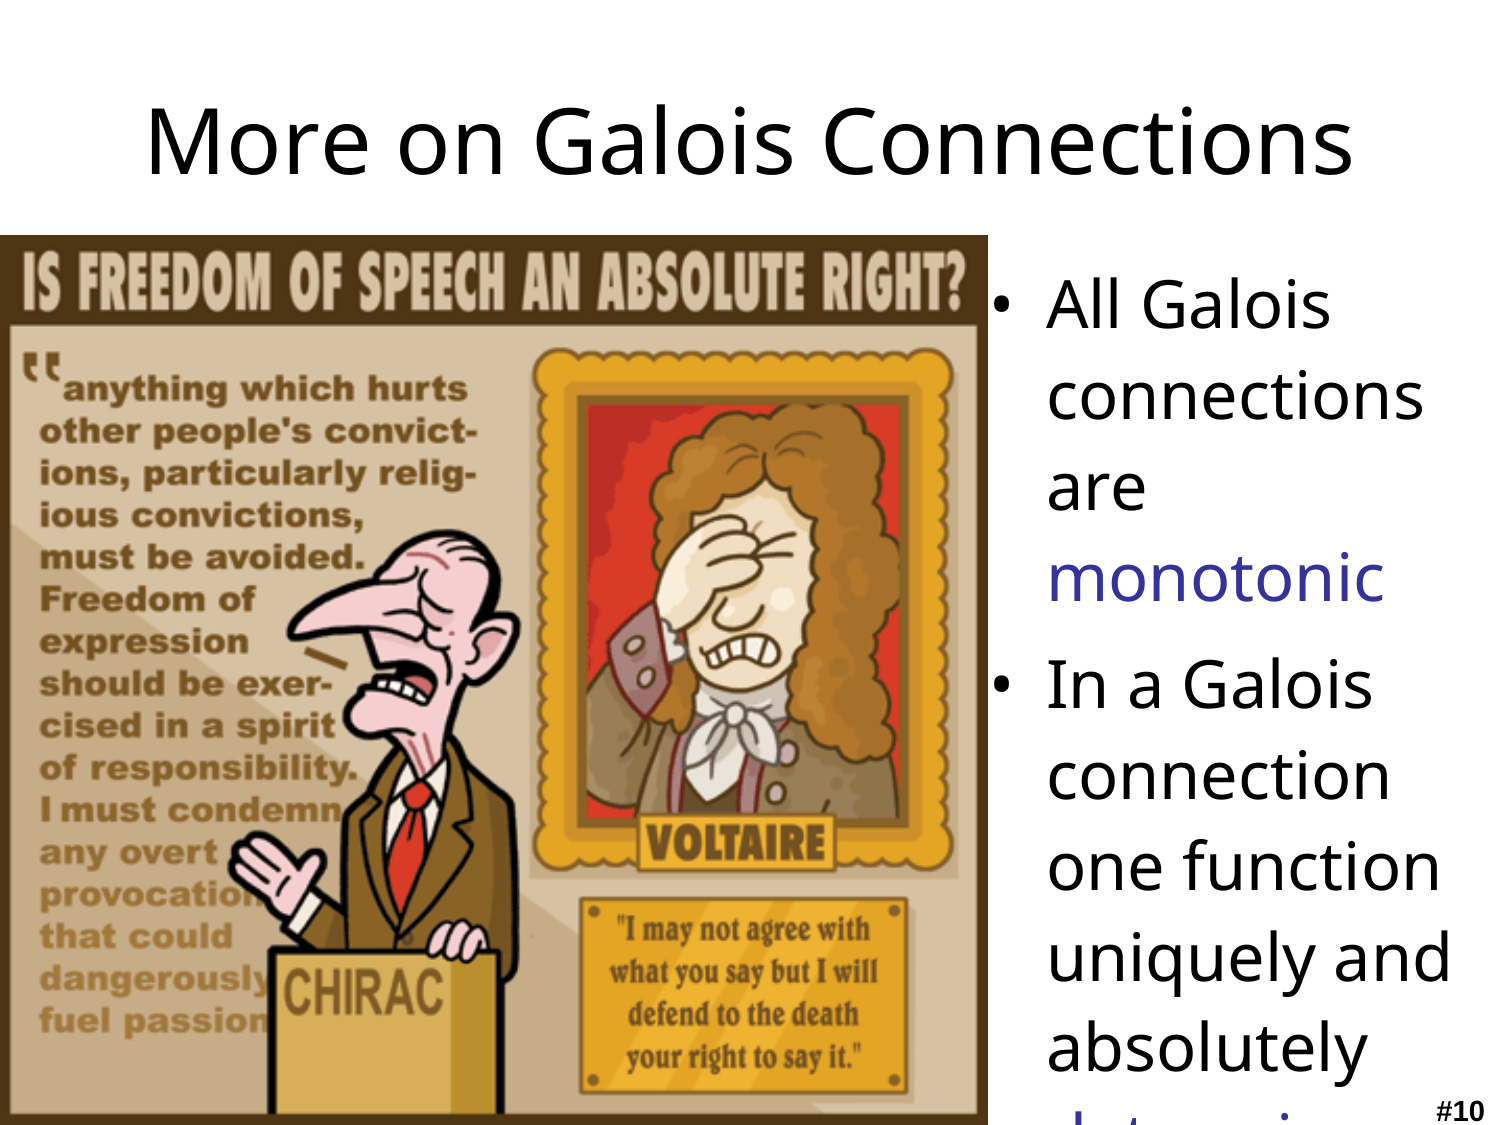

# More on Galois Connections
All Galois connections are monotonic
In a Galois connection one function uniquely and absolutely determines the other
10